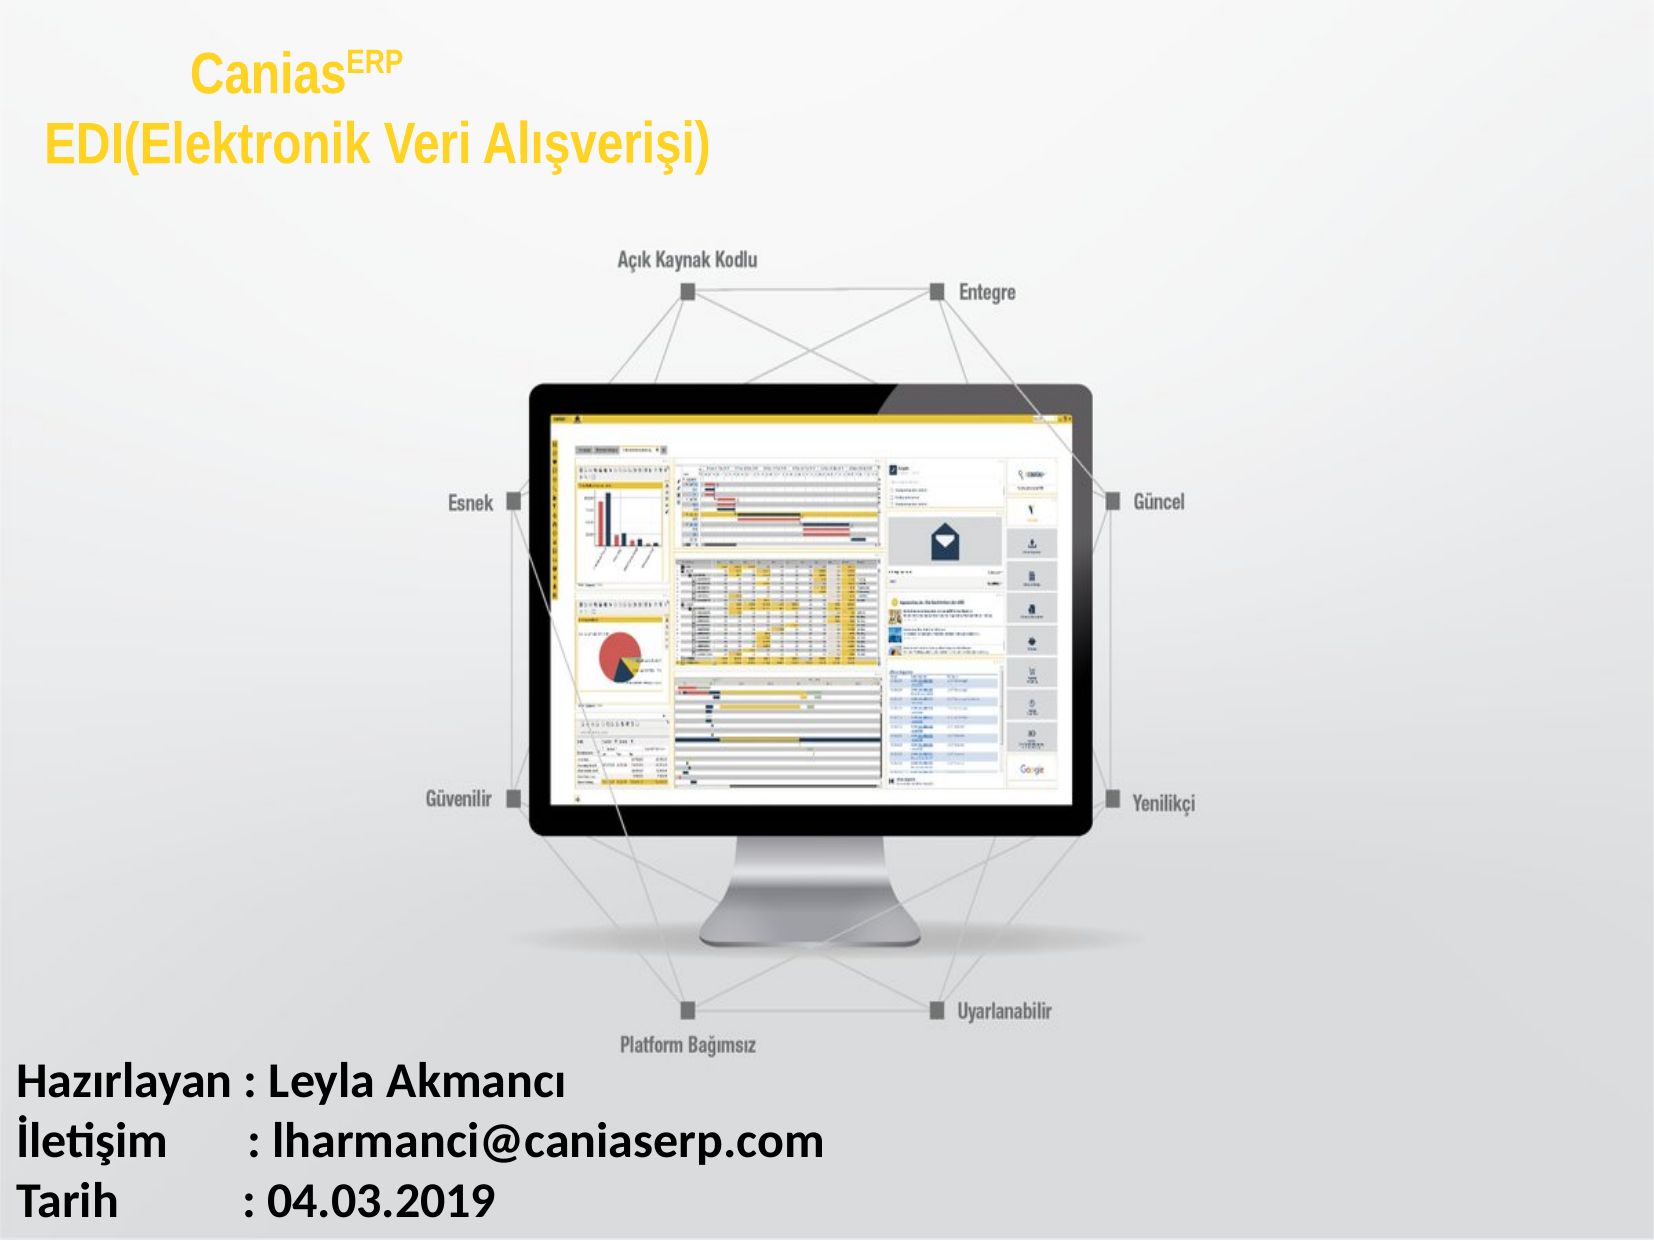

CaniasERP
 EDI(Elektronik Veri Alışverişi)
Hazırlayan : Leyla Akmancı
İletişim : lharmanci@caniaserp.com
Tarih : 04.03.2019